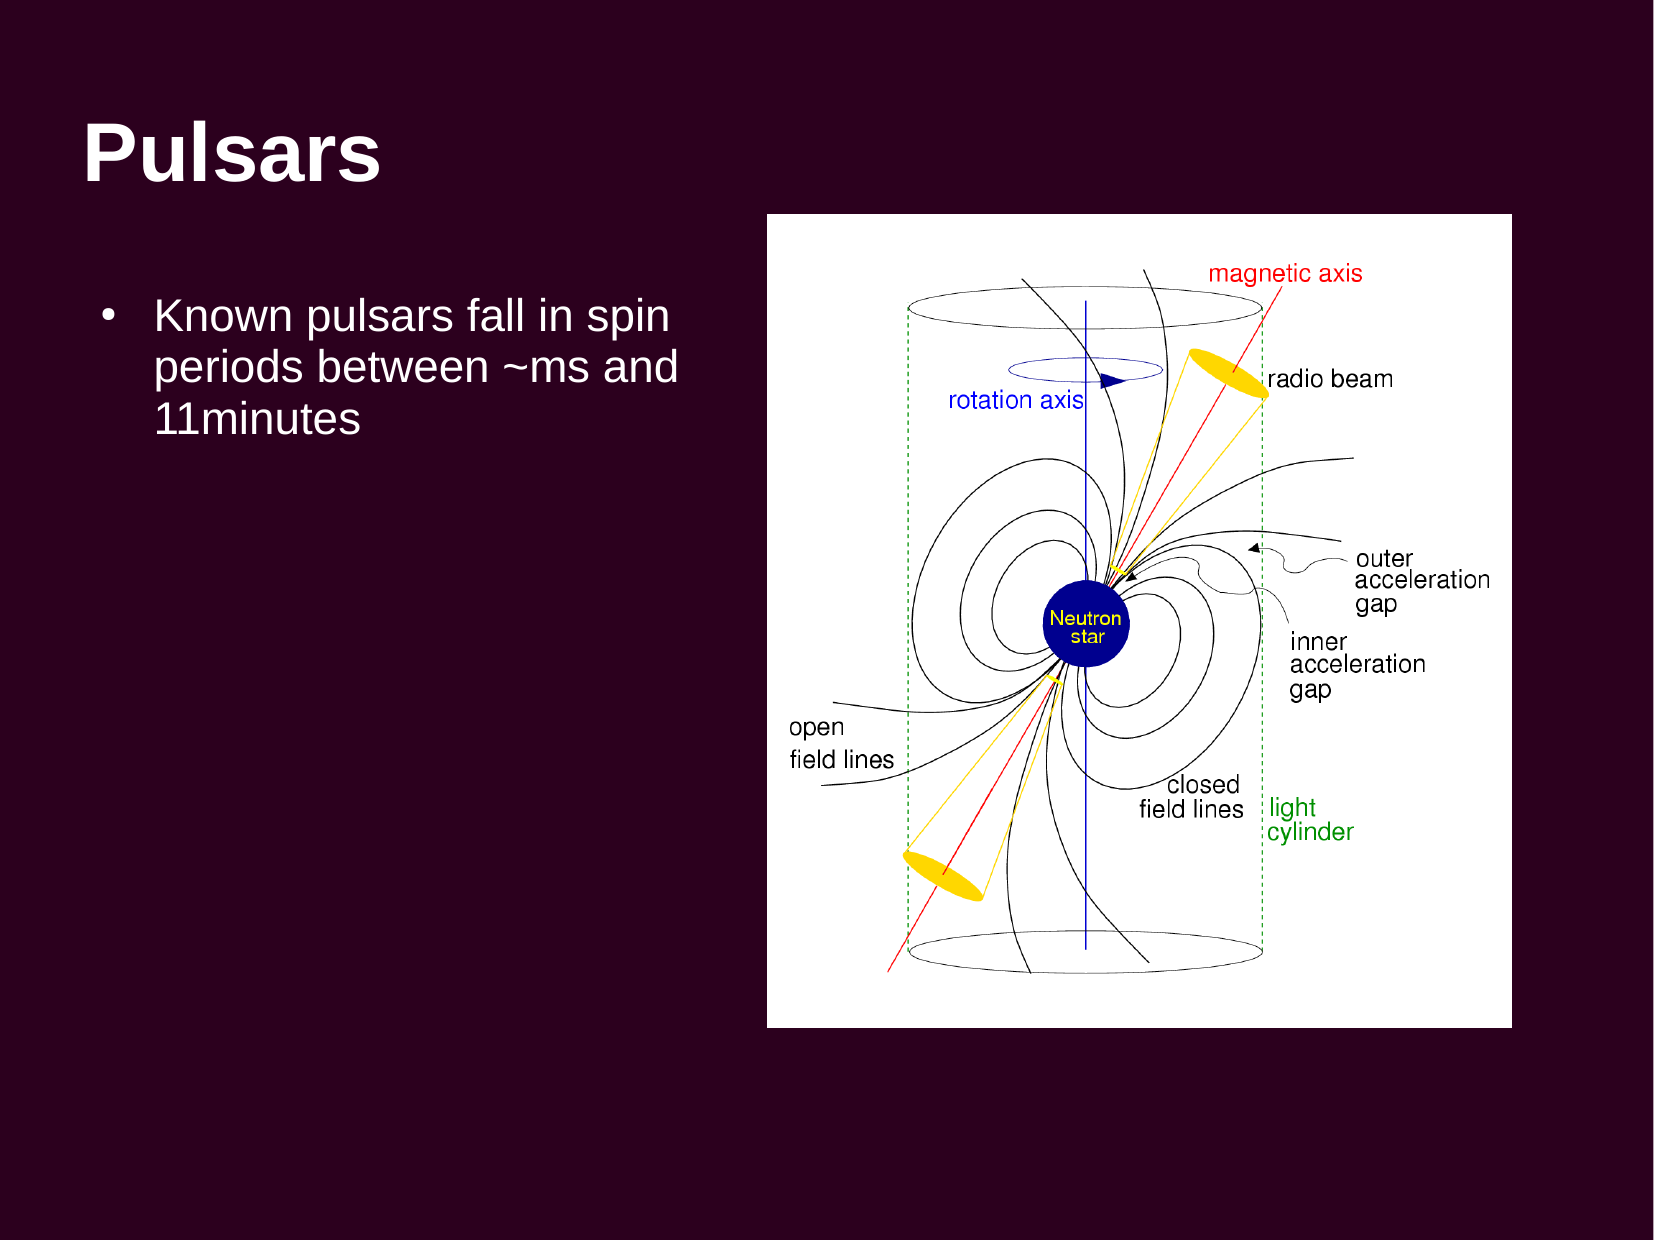

# Pulsars
Known pulsars fall in spin periods between ~ms and 11minutes